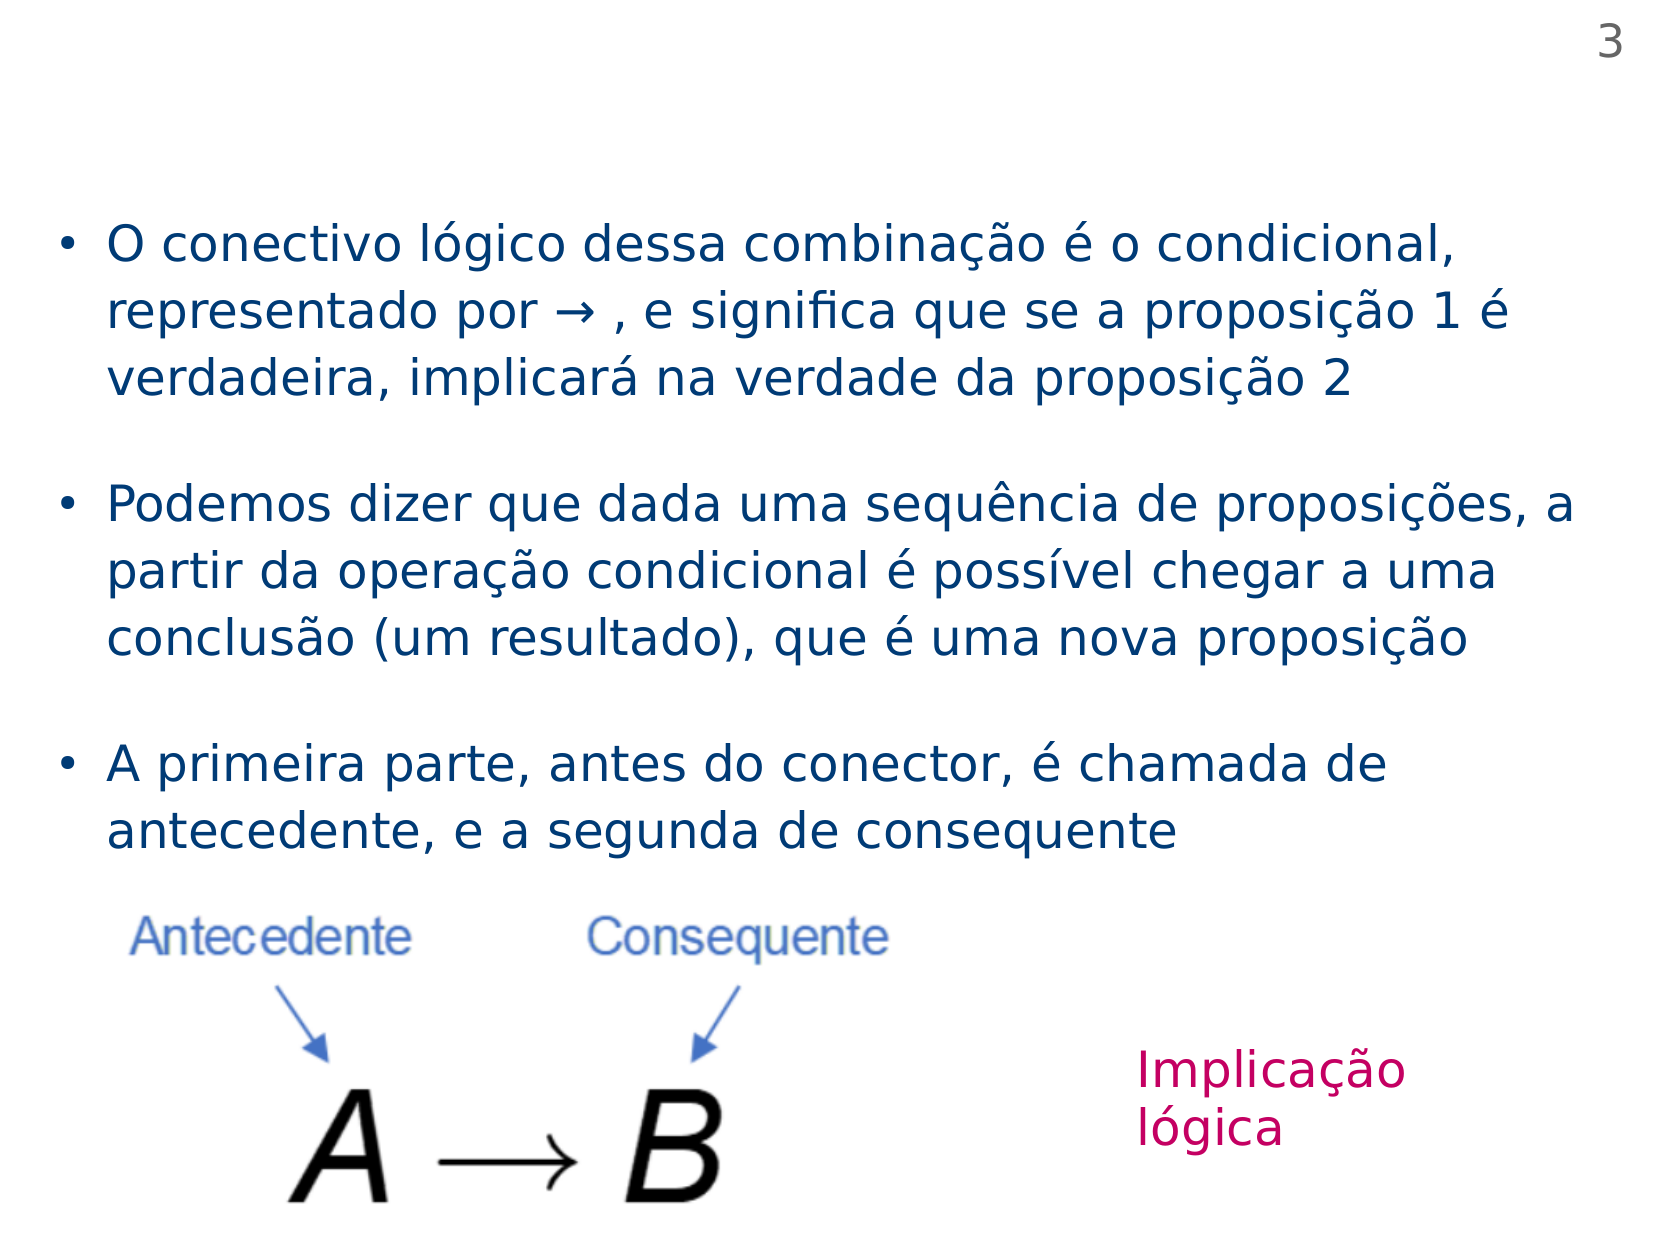

3
#
O conectivo lógico dessa combinação é o condicional, representado por → , e significa que se a proposição 1 é verdadeira, implicará na verdade da proposição 2
Podemos dizer que dada uma sequência de proposições, a partir da operação condicional é possível chegar a uma conclusão (um resultado), que é uma nova proposição
A primeira parte, antes do conector, é chamada de antecedente, e a segunda de consequente
Implicação lógica